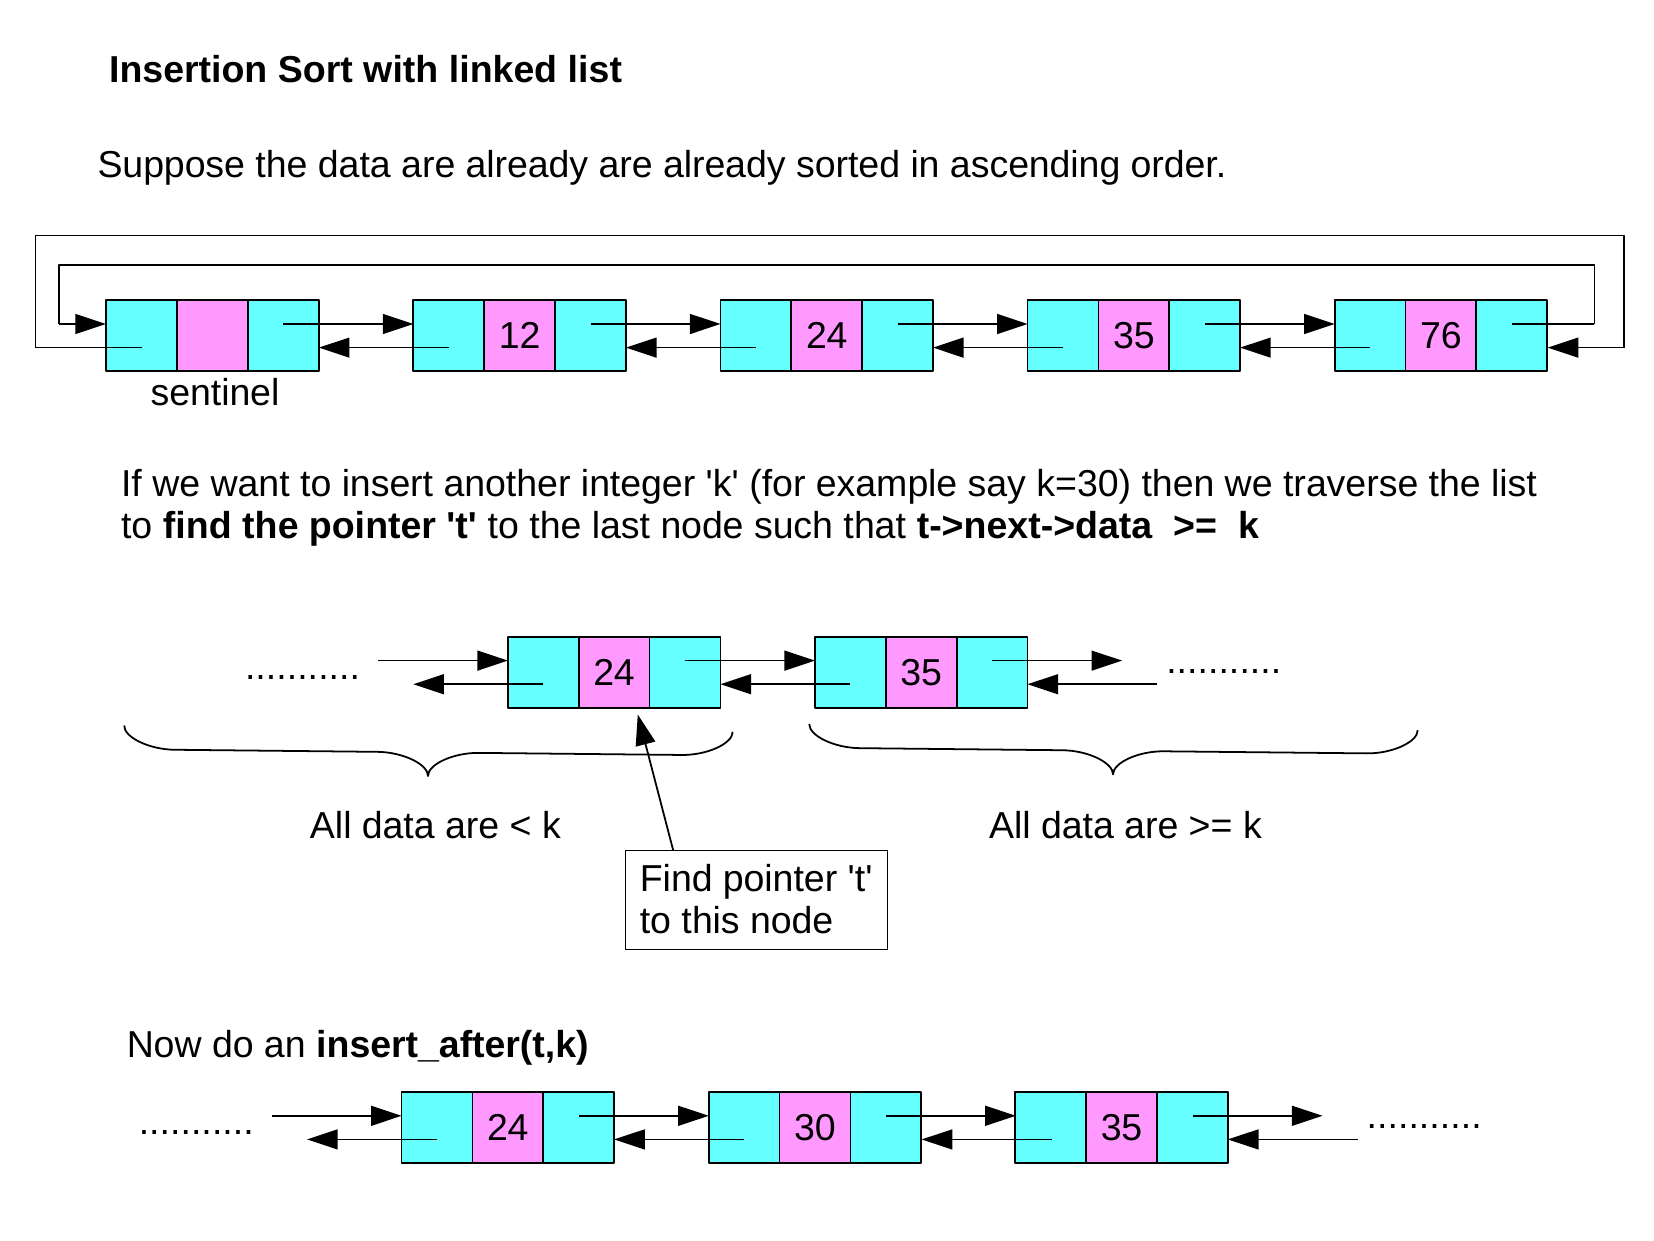

Insertion Sort with linked list
Suppose the data are already are already sorted in ascending order.
12
24
35
76
sentinel
If we want to insert another integer 'k' (for example say k=30) then we traverse the list
to find the pointer 't' to the last node such that t->next->data >= k
...........
24
35
...........
All data are < k
All data are >= k
Find pointer 't'
to this node
Now do an insert_after(t,k)
...........
24
30
35
...........